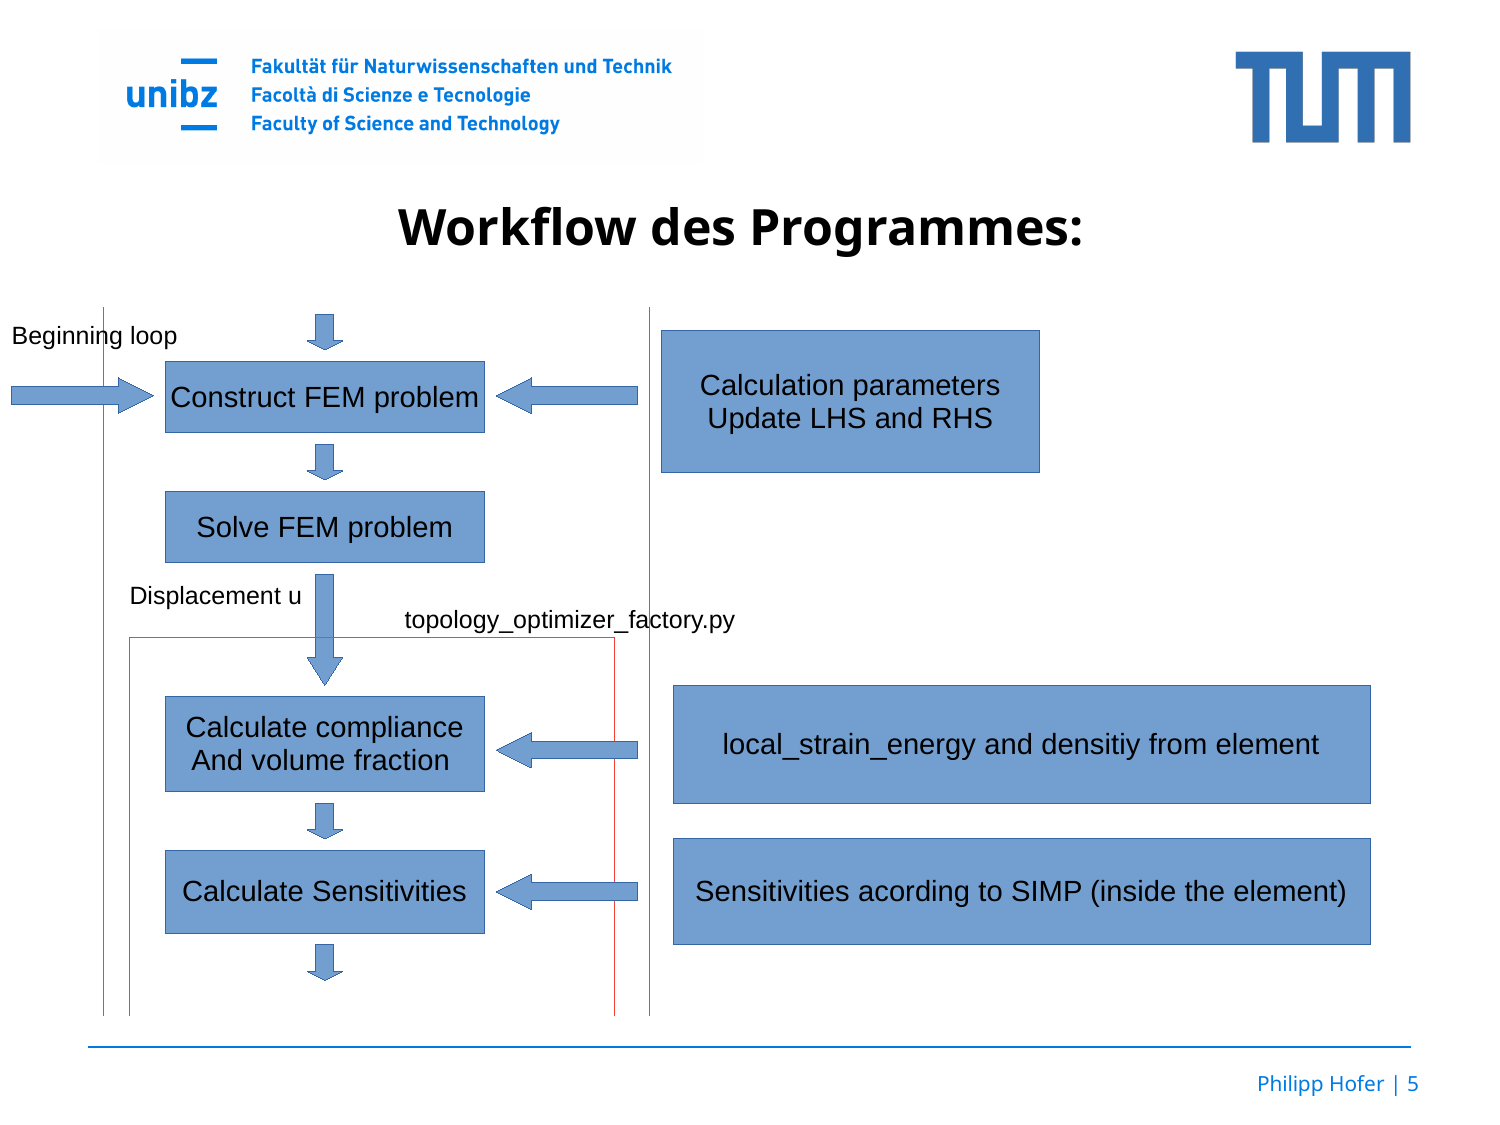

Workflow des Programmes:
Beginning loop
Calculation parameters
Update LHS and RHS
Project Prarmeters
Construct FEM problem
Solve FEM problem
Displacement u
topology_optimizer_factory.py
local_strain_energy and densitiy from element
Calculate compliance
And volume fraction
Sensitivities acording to SIMP (inside the element)
Calculate Sensitivities